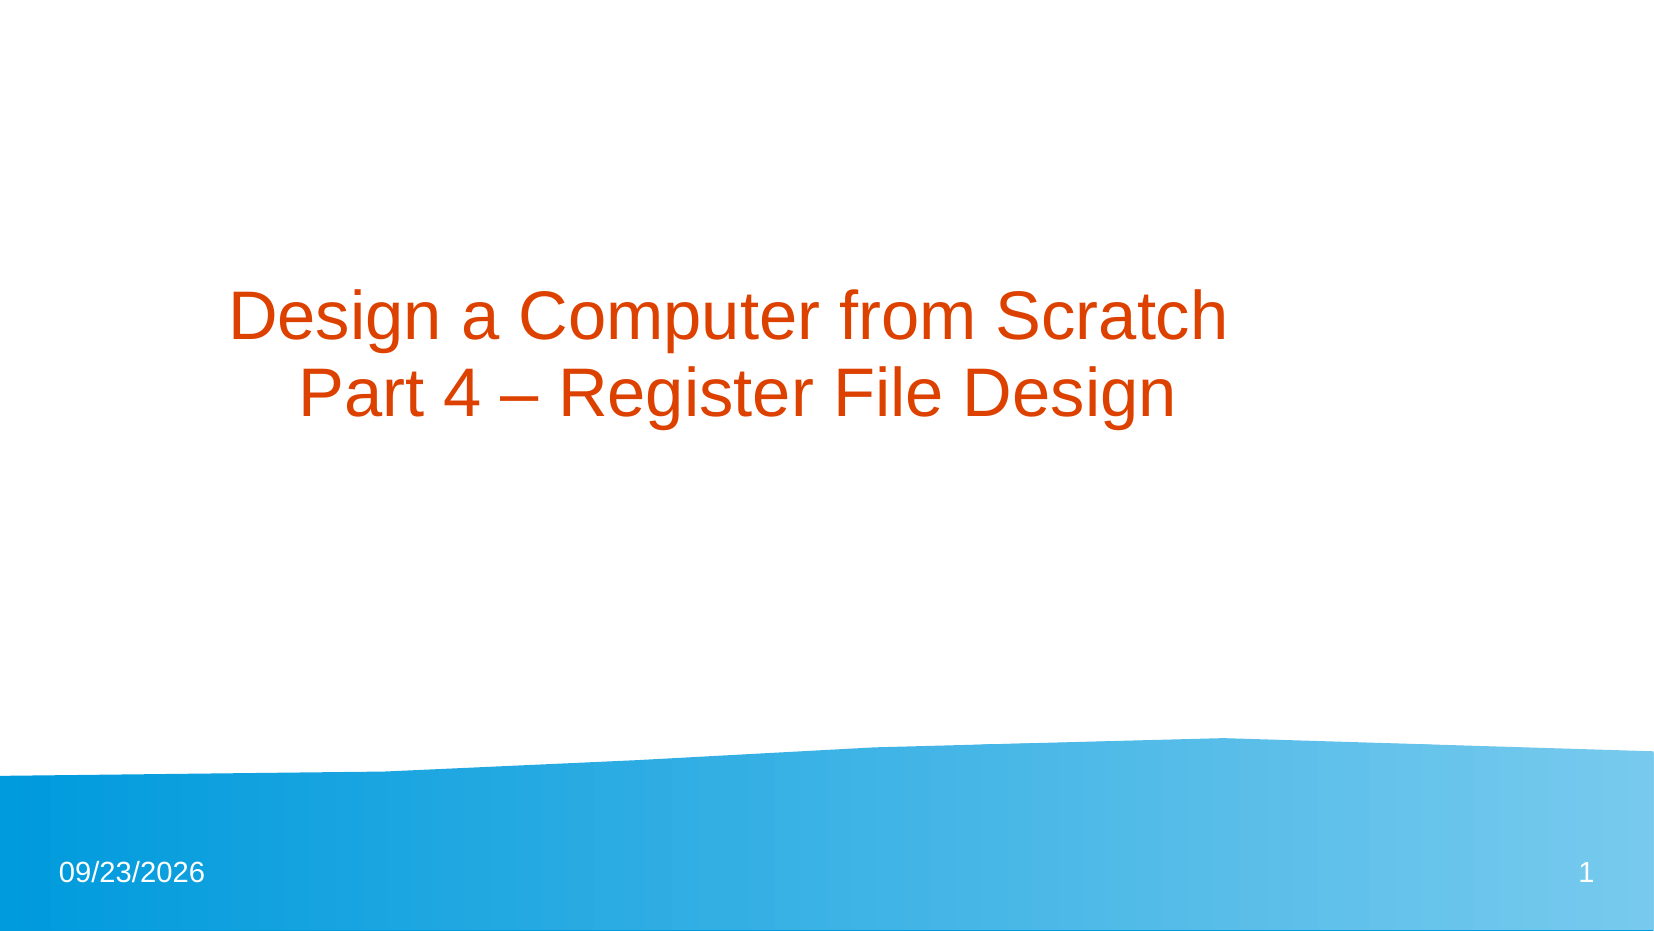

# Design a Computer from Scratch Part 4 – Register File Design